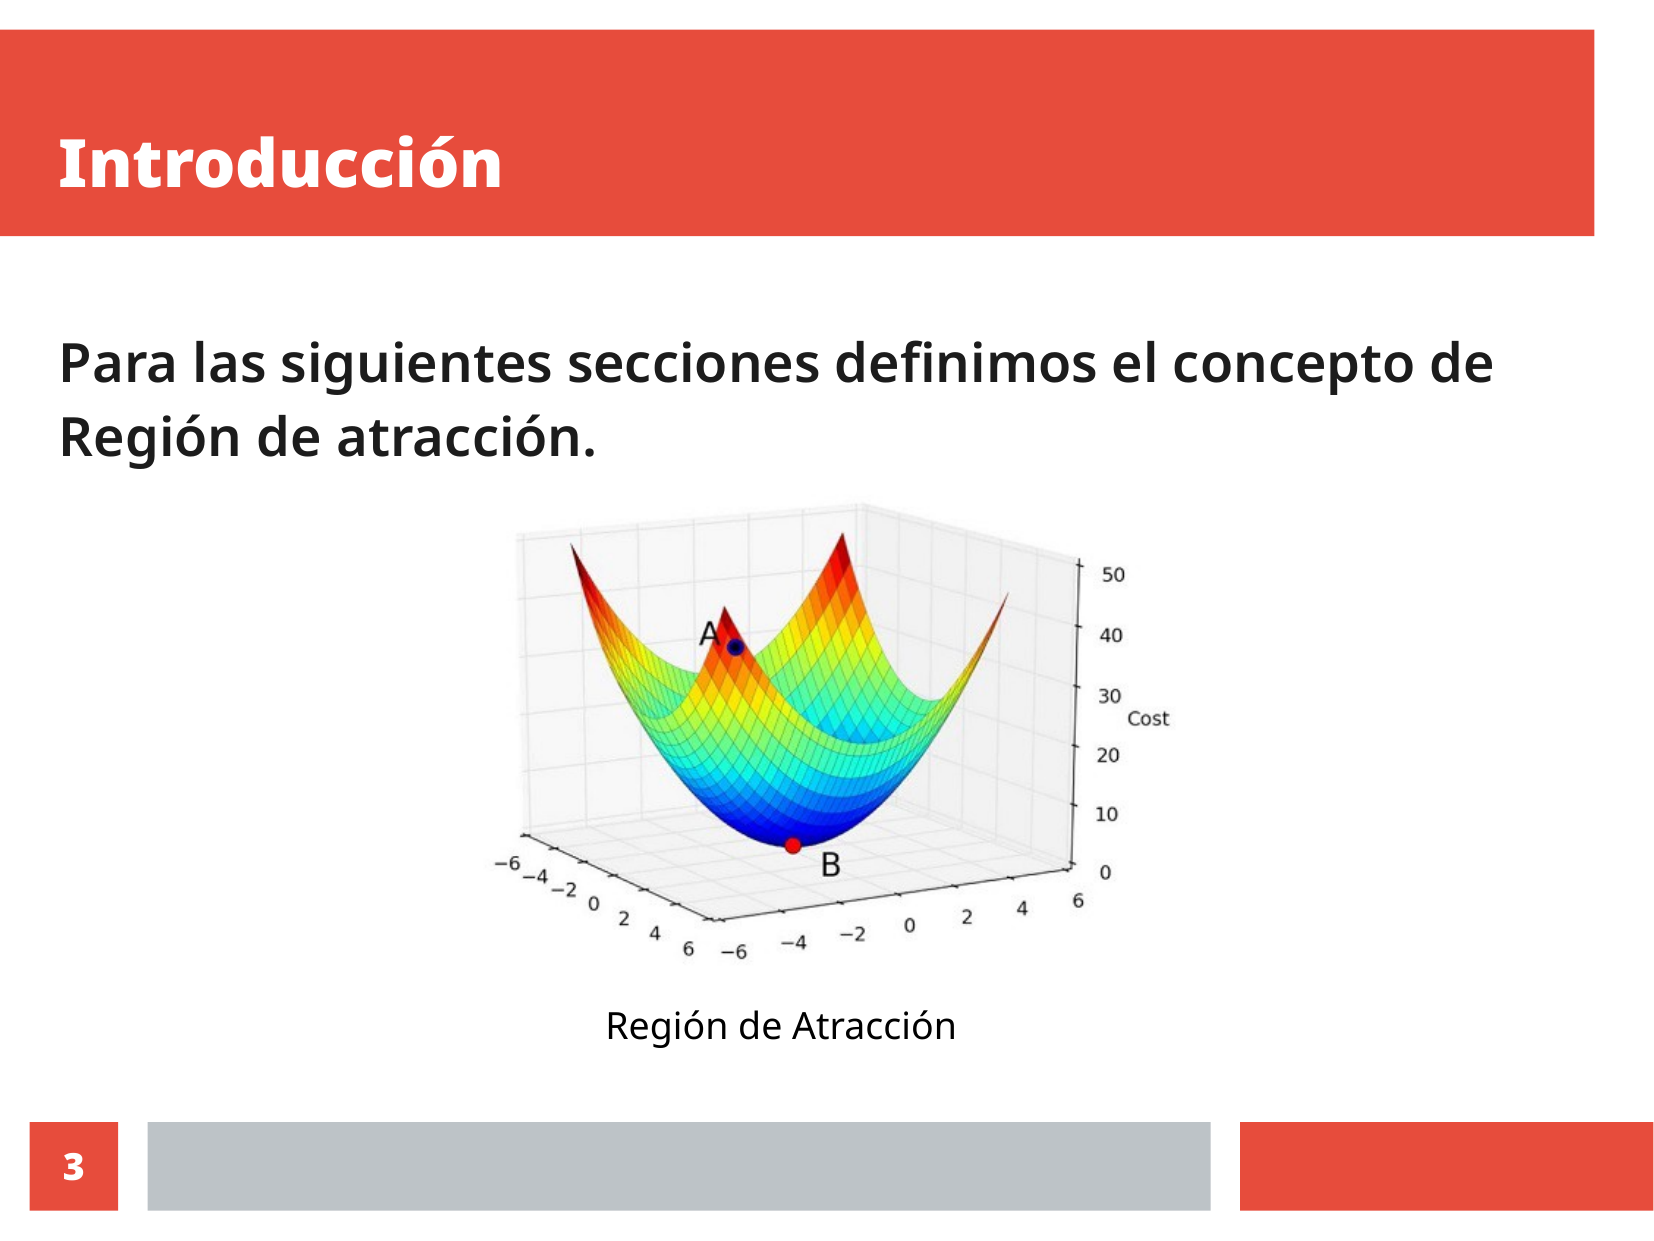

# Introducción
Para las siguientes secciones definimos el concepto de Región de atracción.
Región de Atracción
3